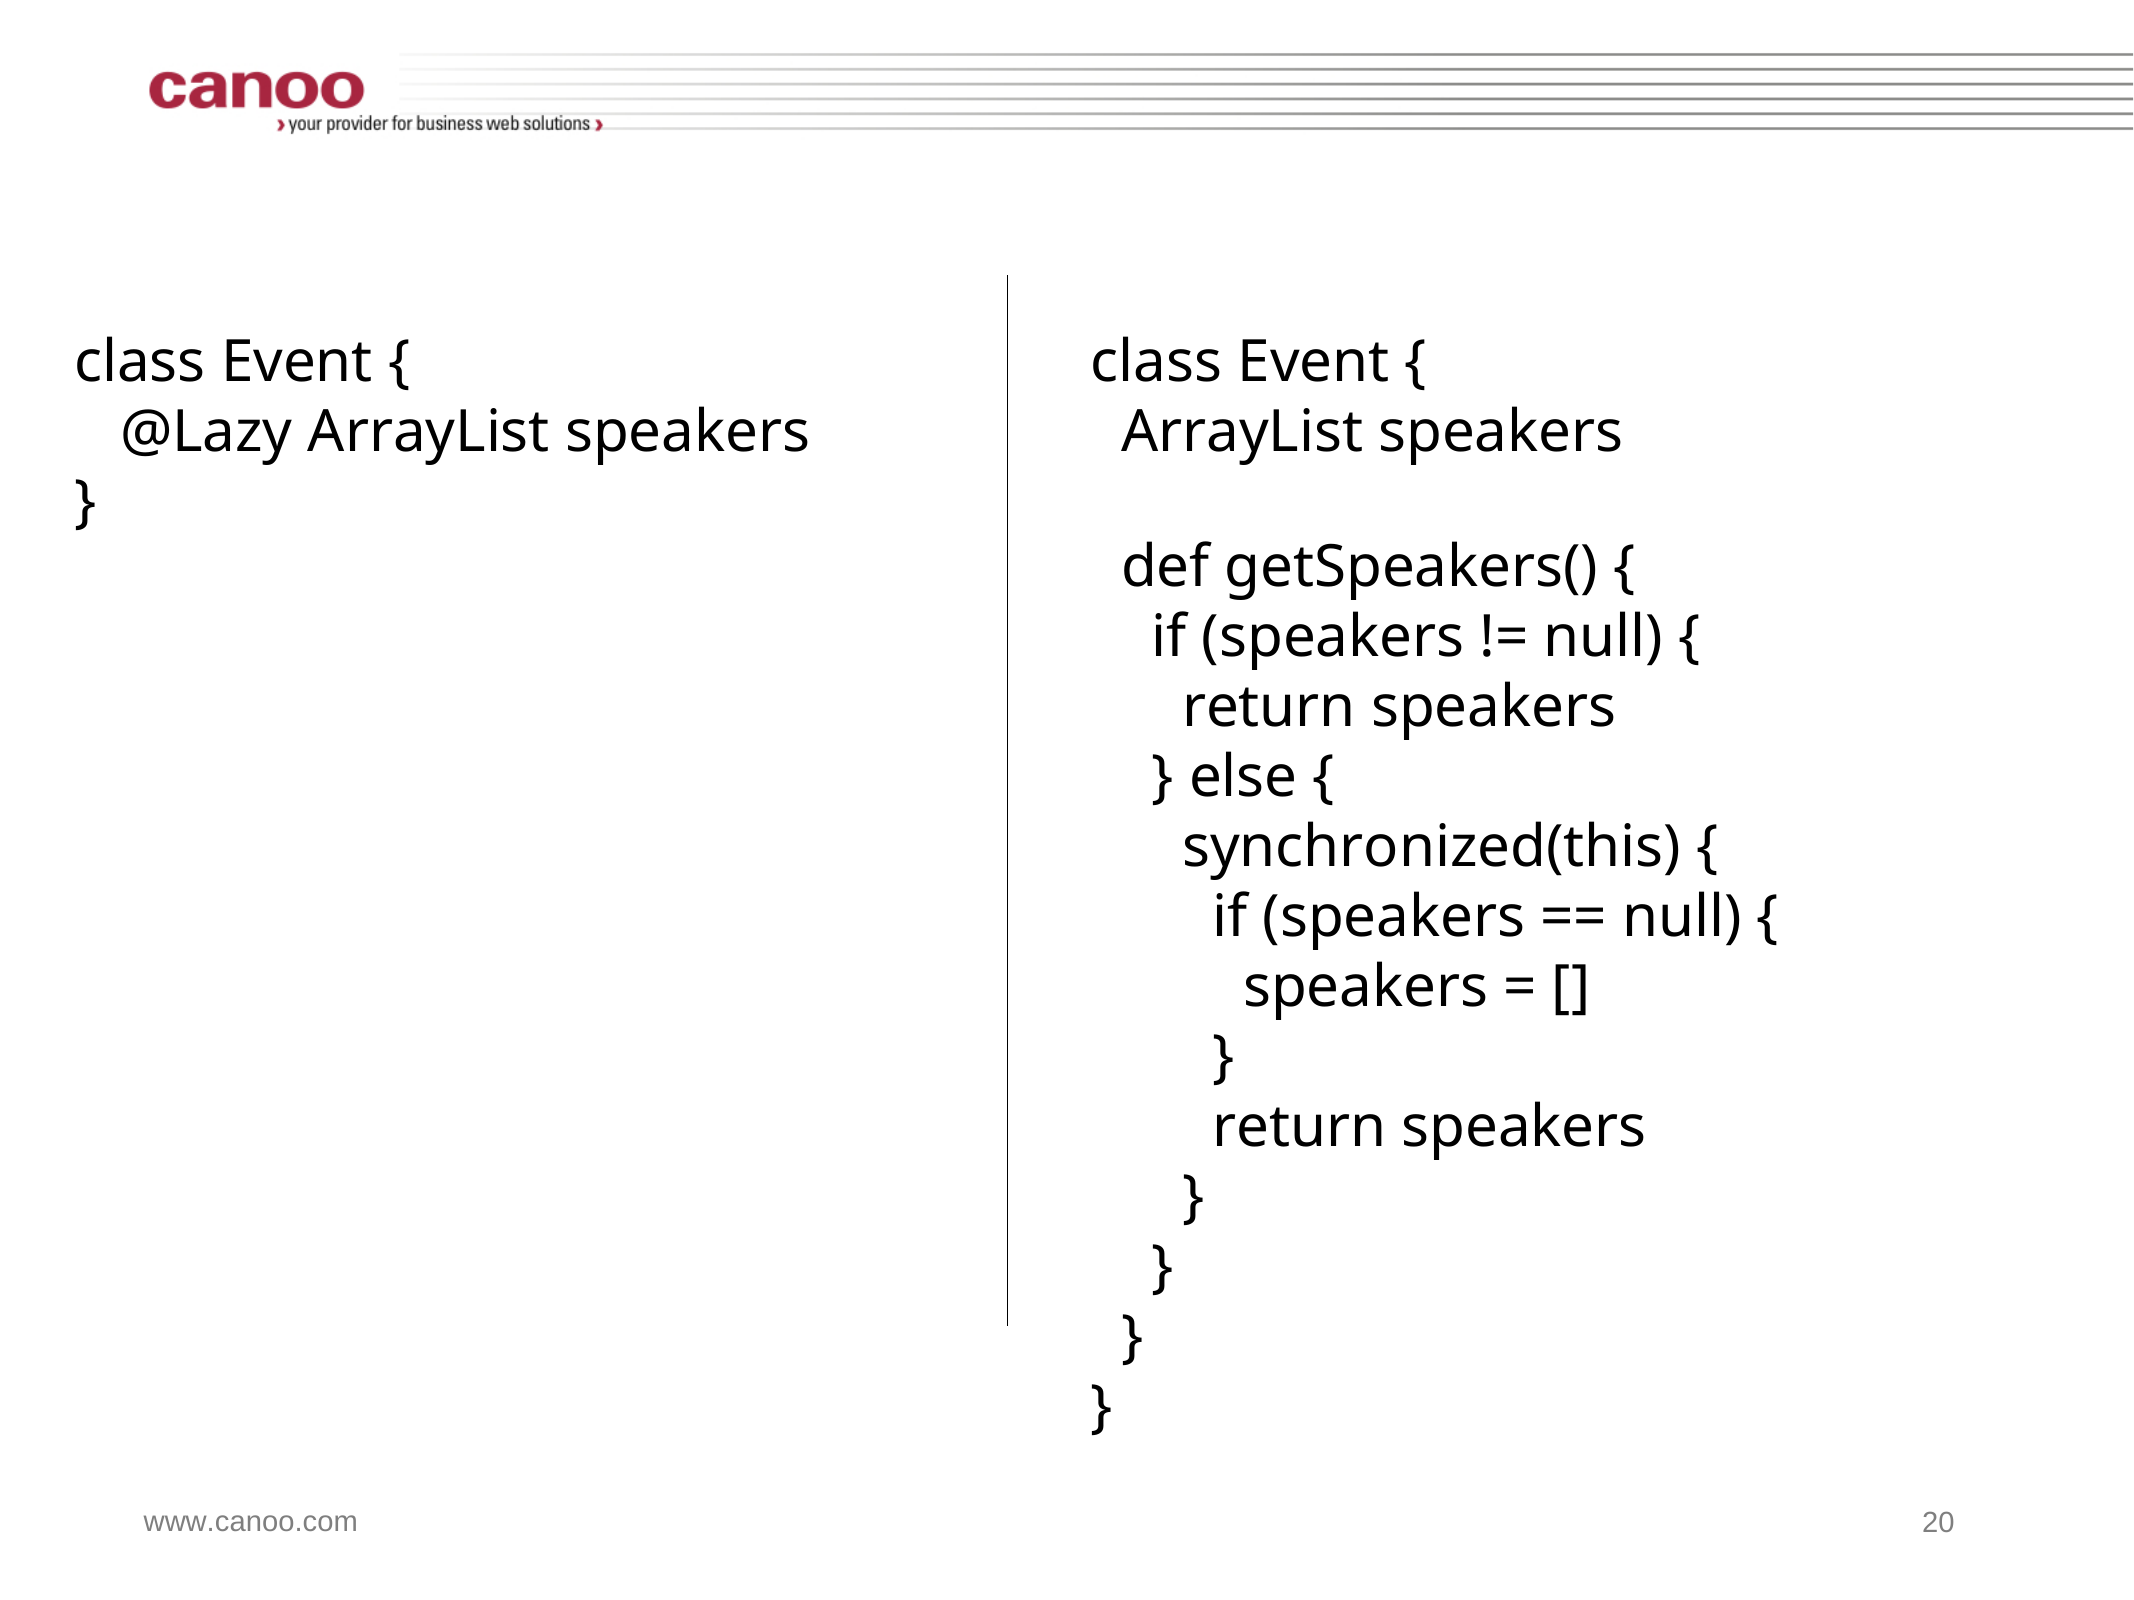

class Event {
 @Lazy ArrayList speakers
}
class Event {
 ArrayList speakers
 def getSpeakers() {
 if (speakers != null) {
 return speakers
 } else {
 synchronized(this) {
 if (speakers == null) {
 speakers = []
 }
 return speakers
 }
 }
 }
}